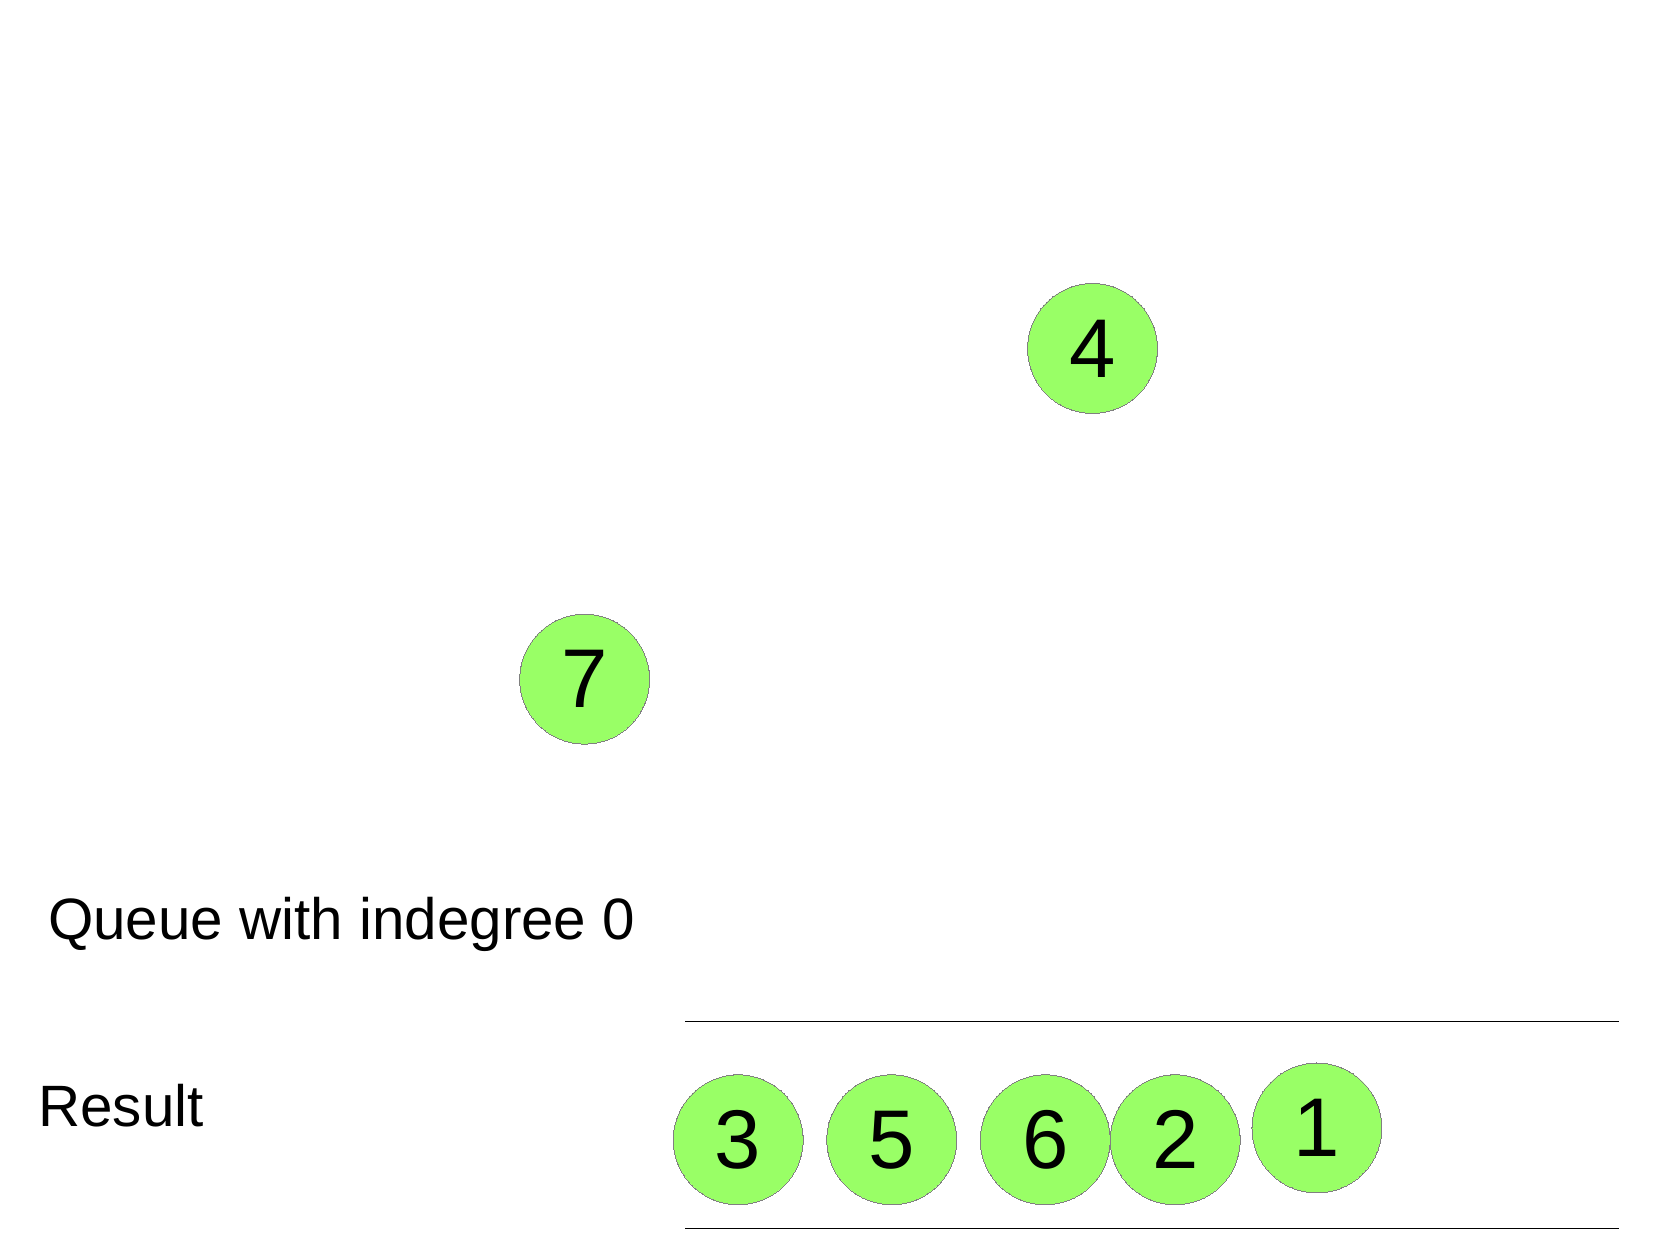

4
7
Queue with indegree 0
1
Result
3
5
6
2